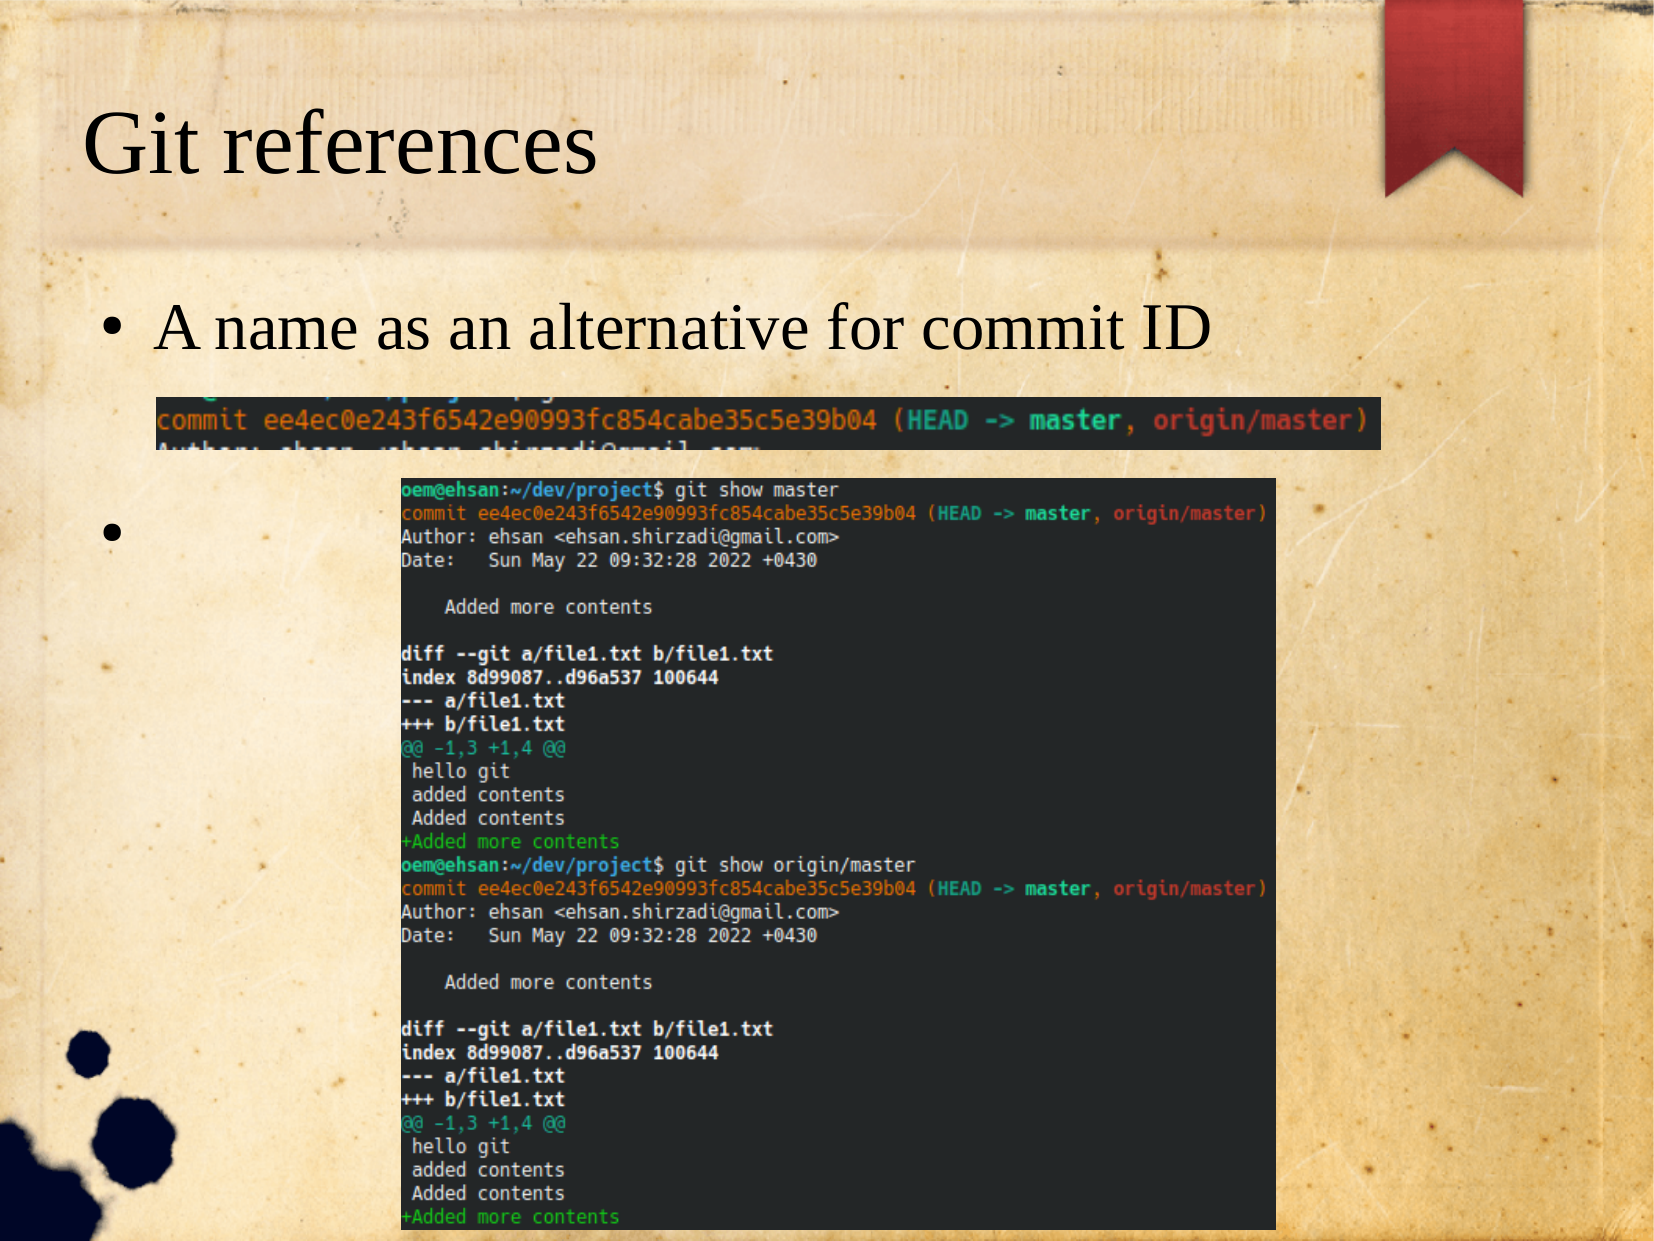

# Git references
A name as an alternative for commit ID